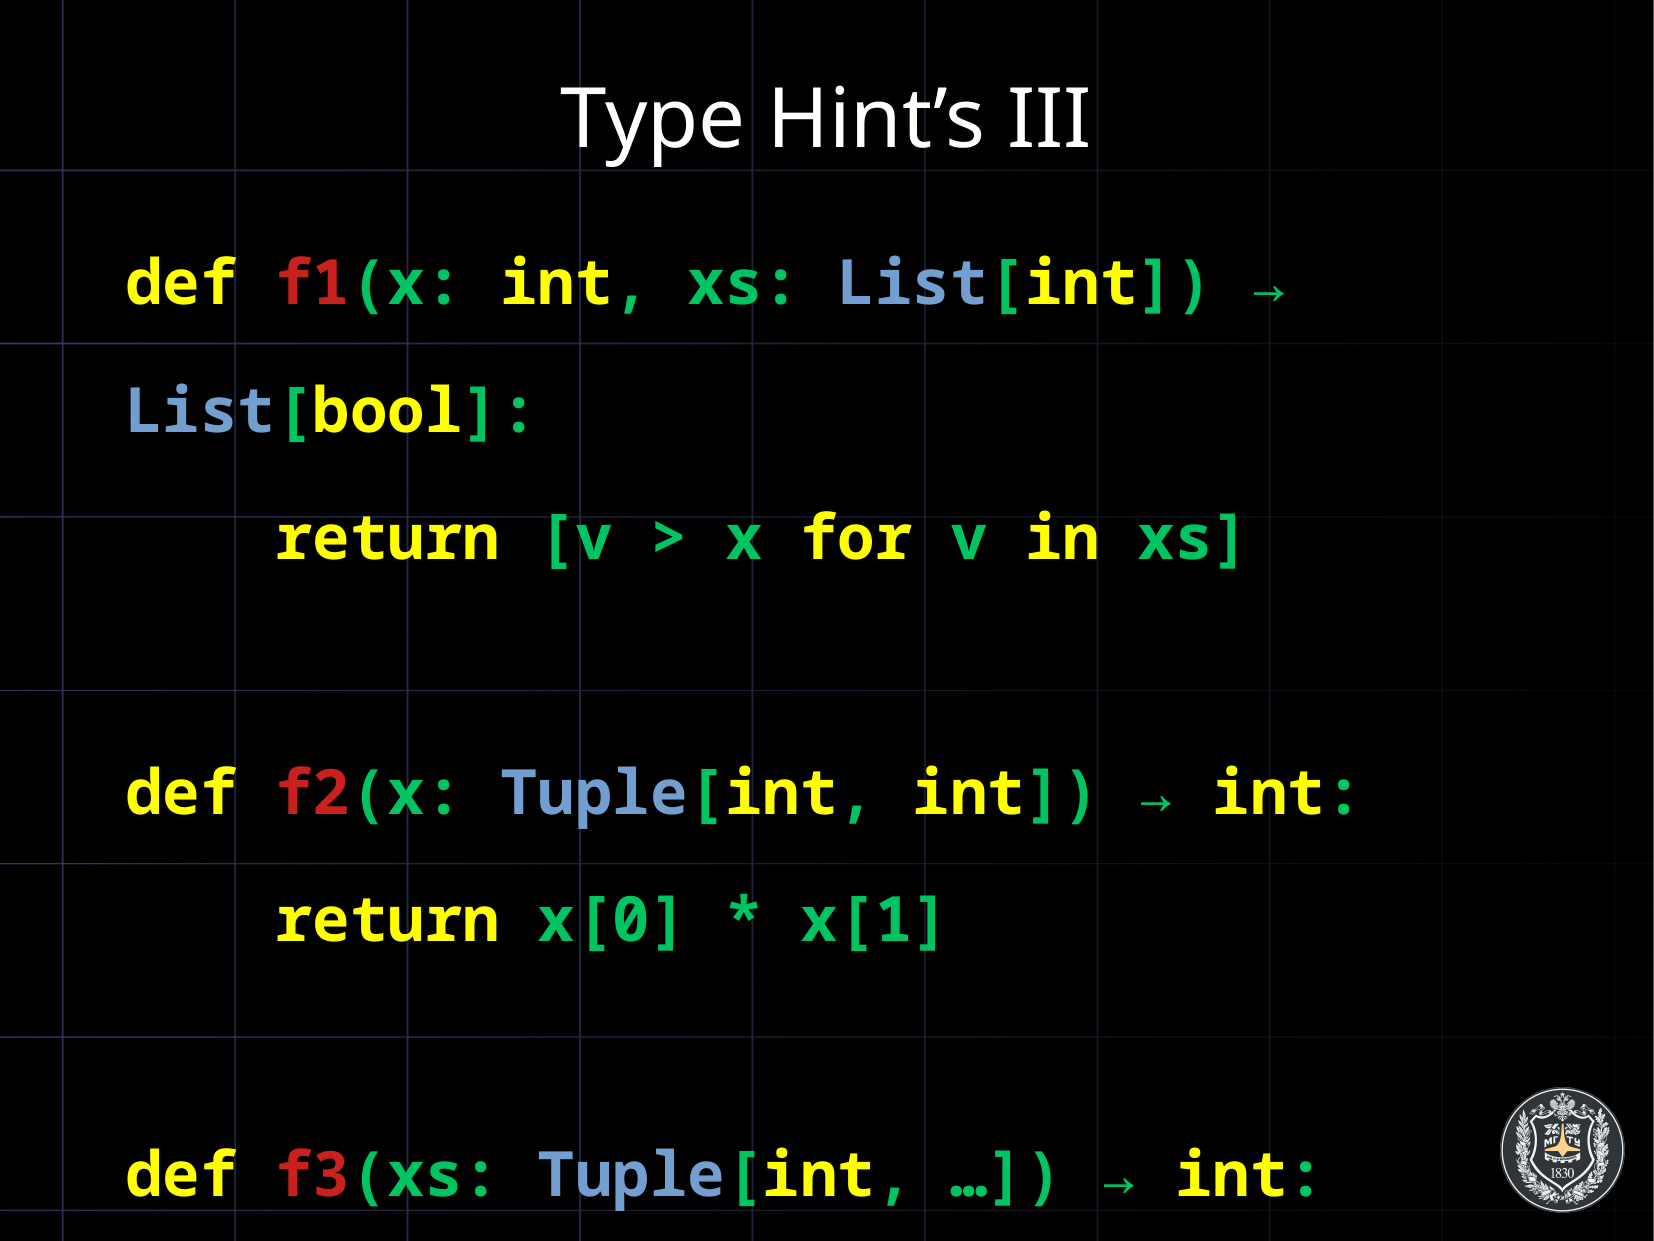

# Type Hint’s III
def f1(x: int, xs: List[int]) → List[bool]:
 return [v > x for v in xs]
def f2(x: Tuple[int, int]) → int:
 return x[0] * x[1]
def f3(xs: Tuple[int, …]) → int:
 res = 0
 for x in xs:\n res += x
 return res